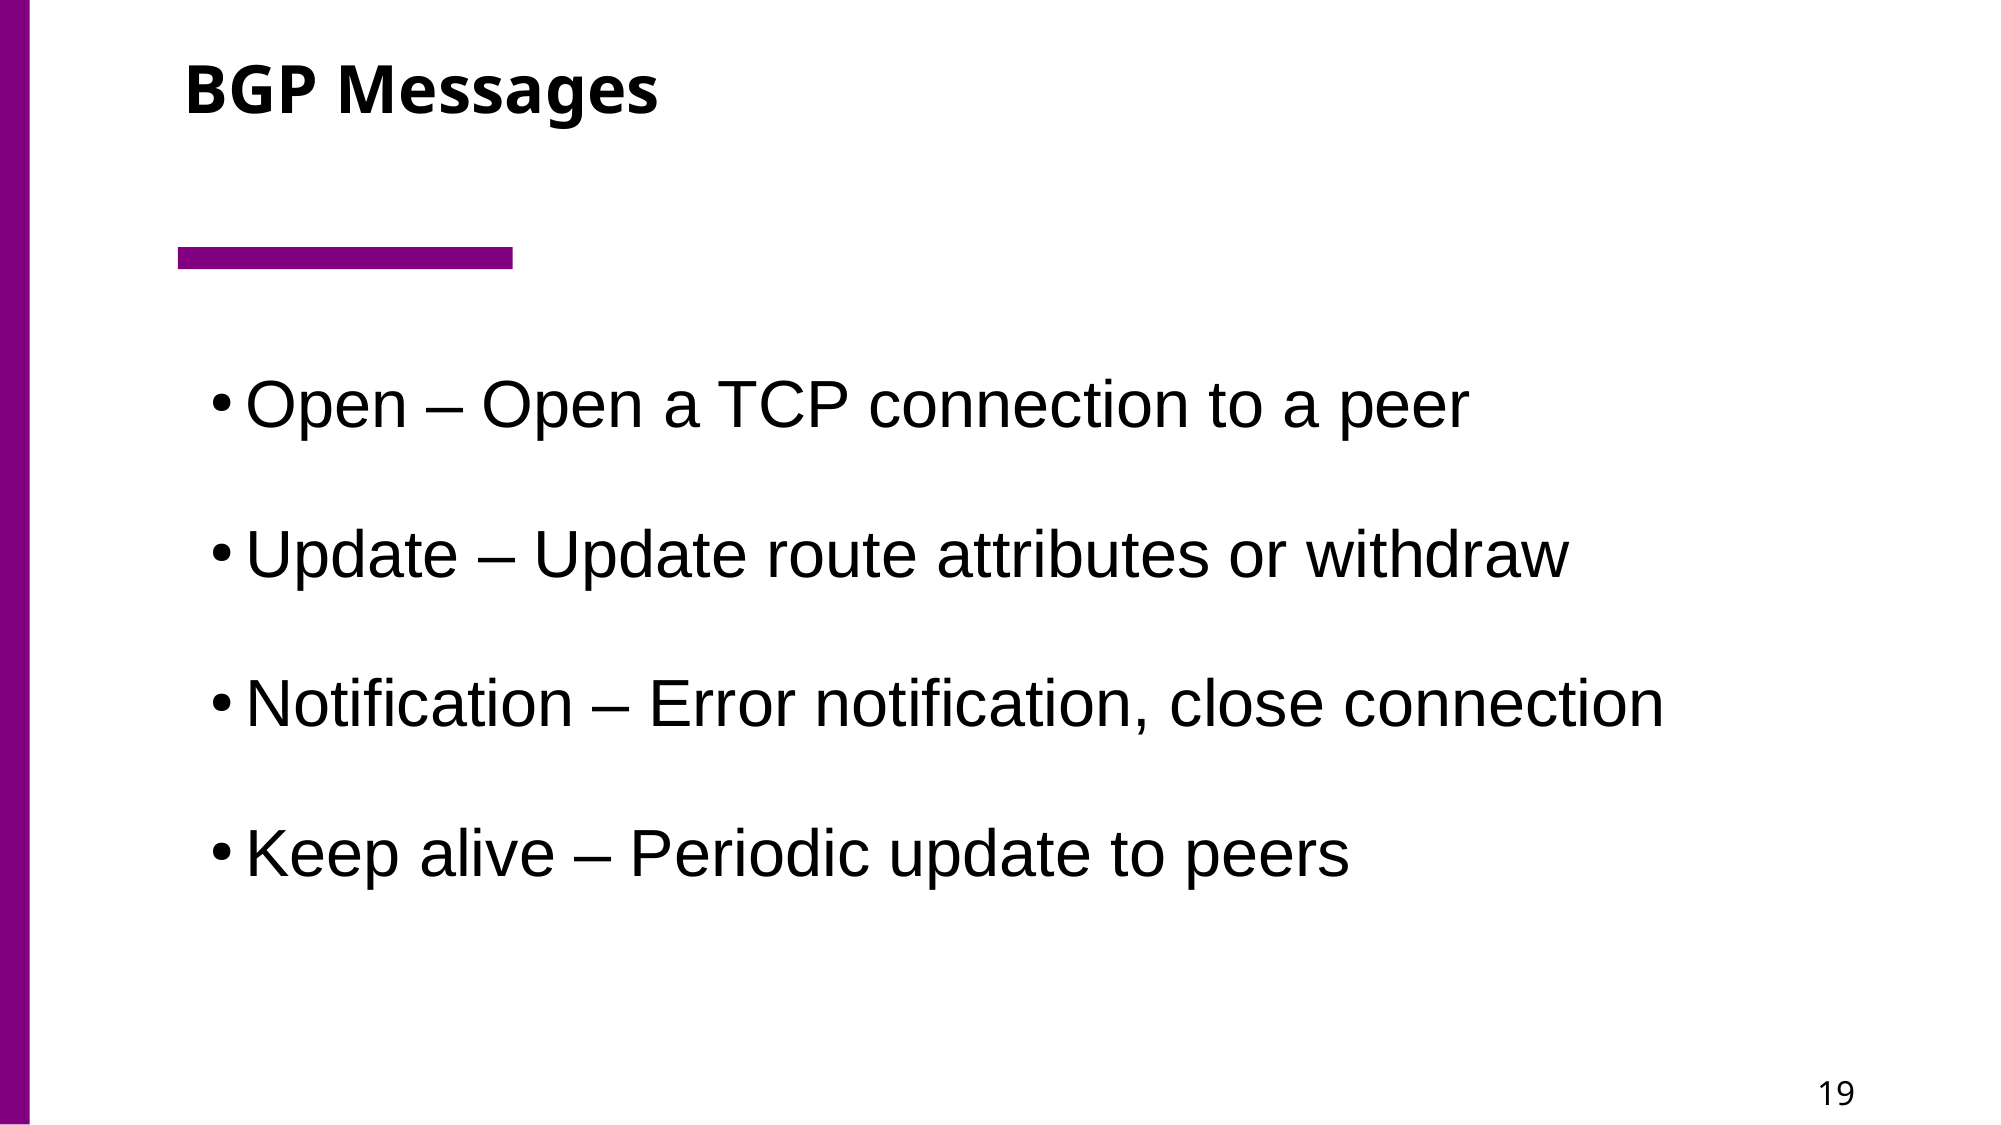

# BGP Messages
Open – Open a TCP connection to a peer
Update – Update route attributes or withdraw
Notification – Error notification, close connection
Keep alive – Periodic update to peers